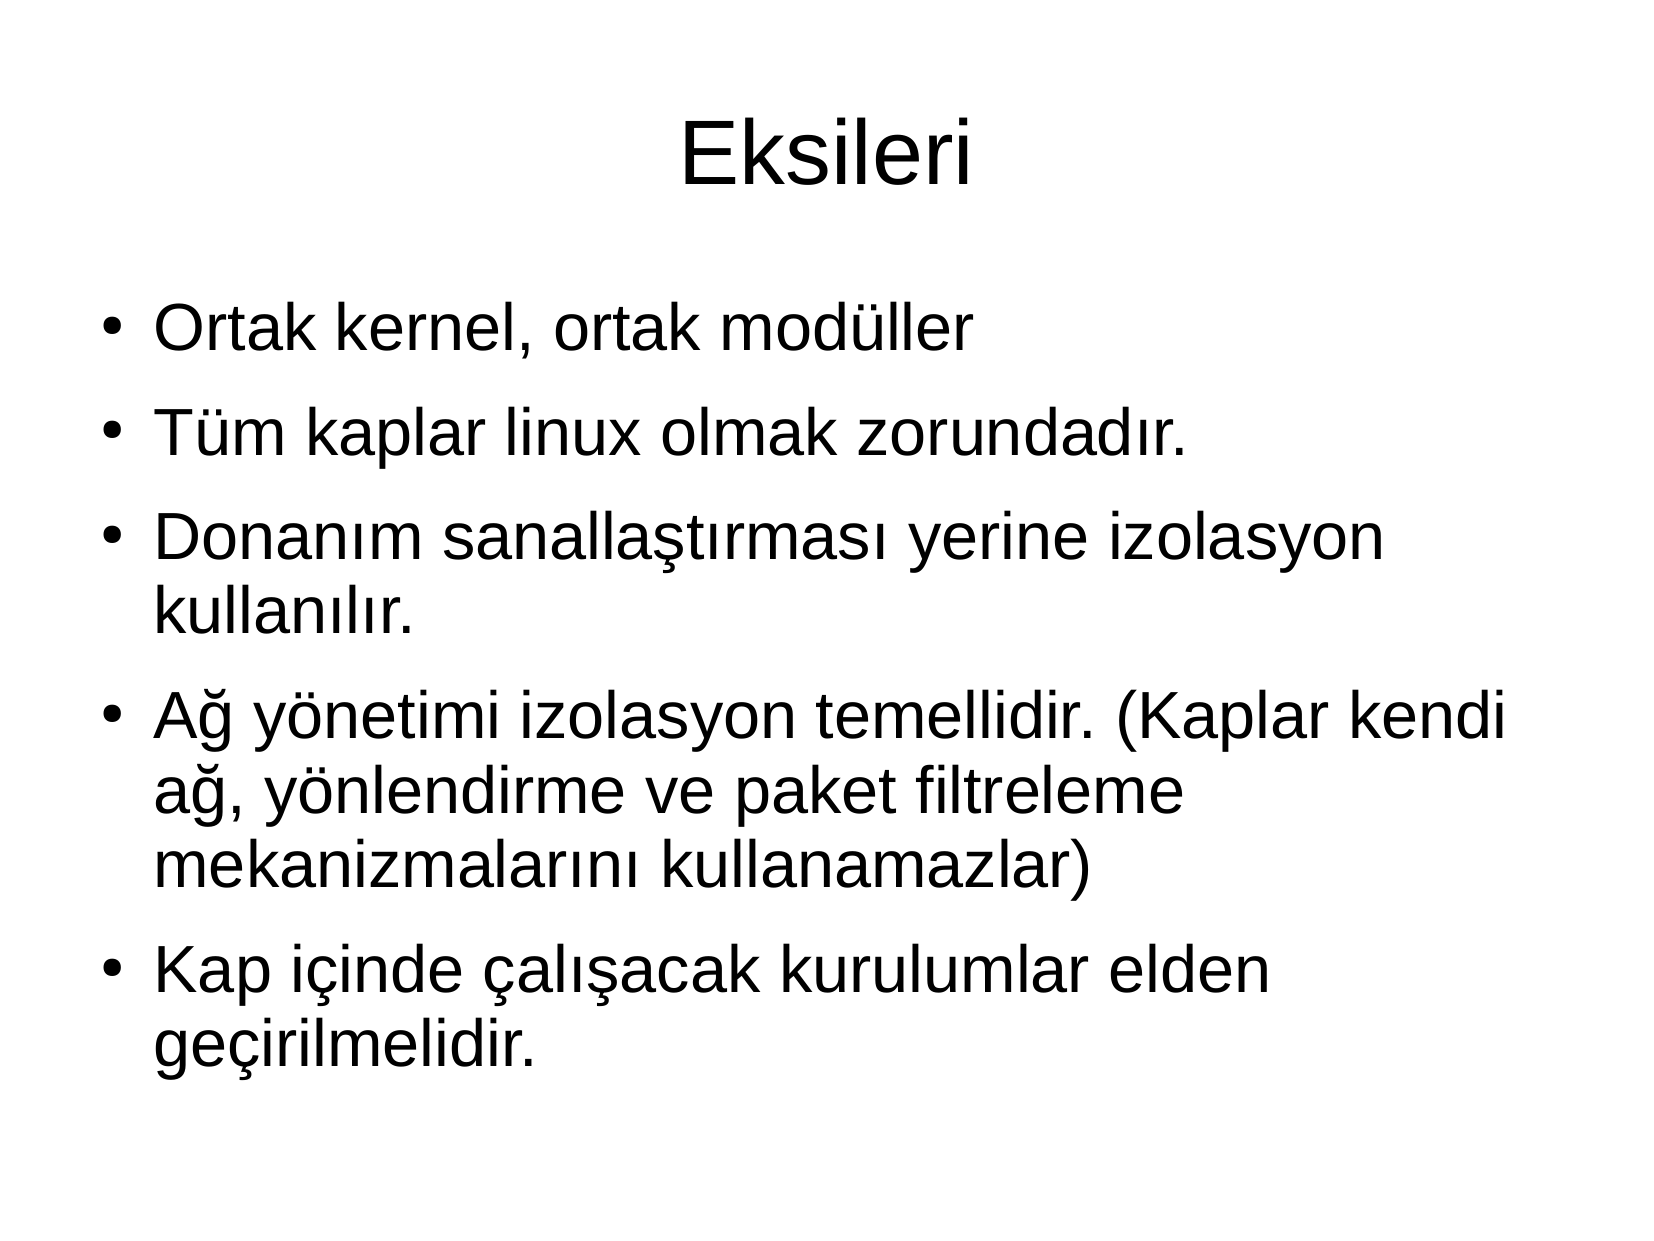

# Eksileri
Ortak kernel, ortak modüller
Tüm kaplar linux olmak zorundadır.
Donanım sanallaştırması yerine izolasyon kullanılır.
Ağ yönetimi izolasyon temellidir. (Kaplar kendi ağ, yönlendirme ve paket filtreleme mekanizmalarını kullanamazlar)
Kap içinde çalışacak kurulumlar elden geçirilmelidir.